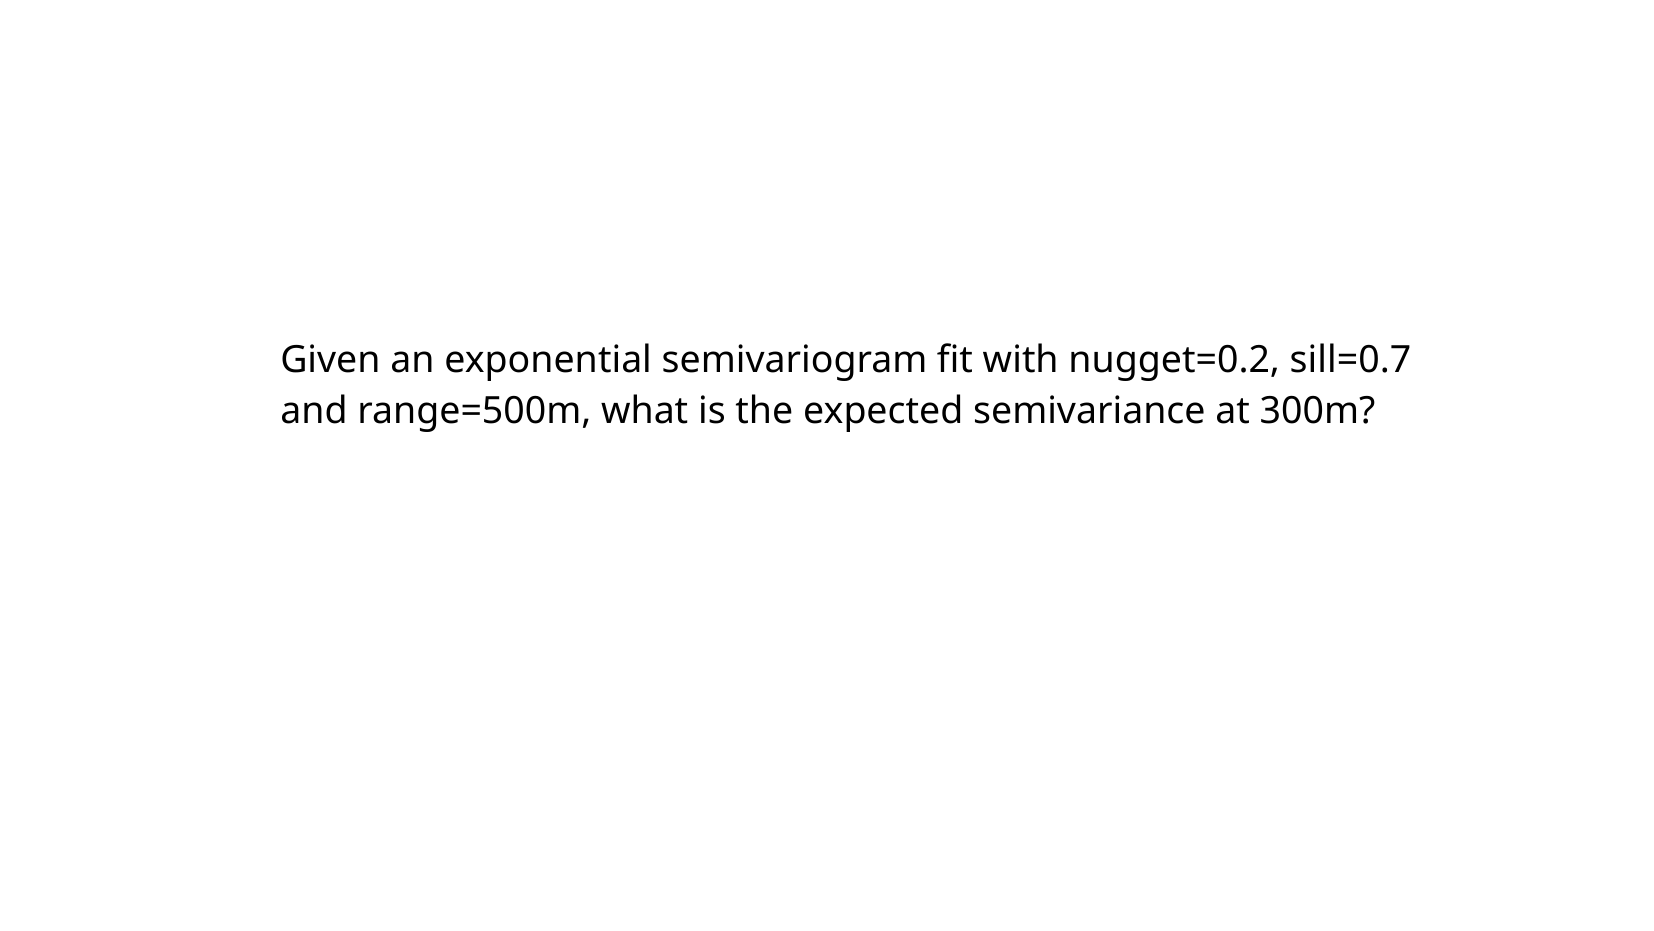

Given an exponential semivariogram fit with nugget=0.2, sill=0.7 and range=500m, what is the expected semivariance at 300m?